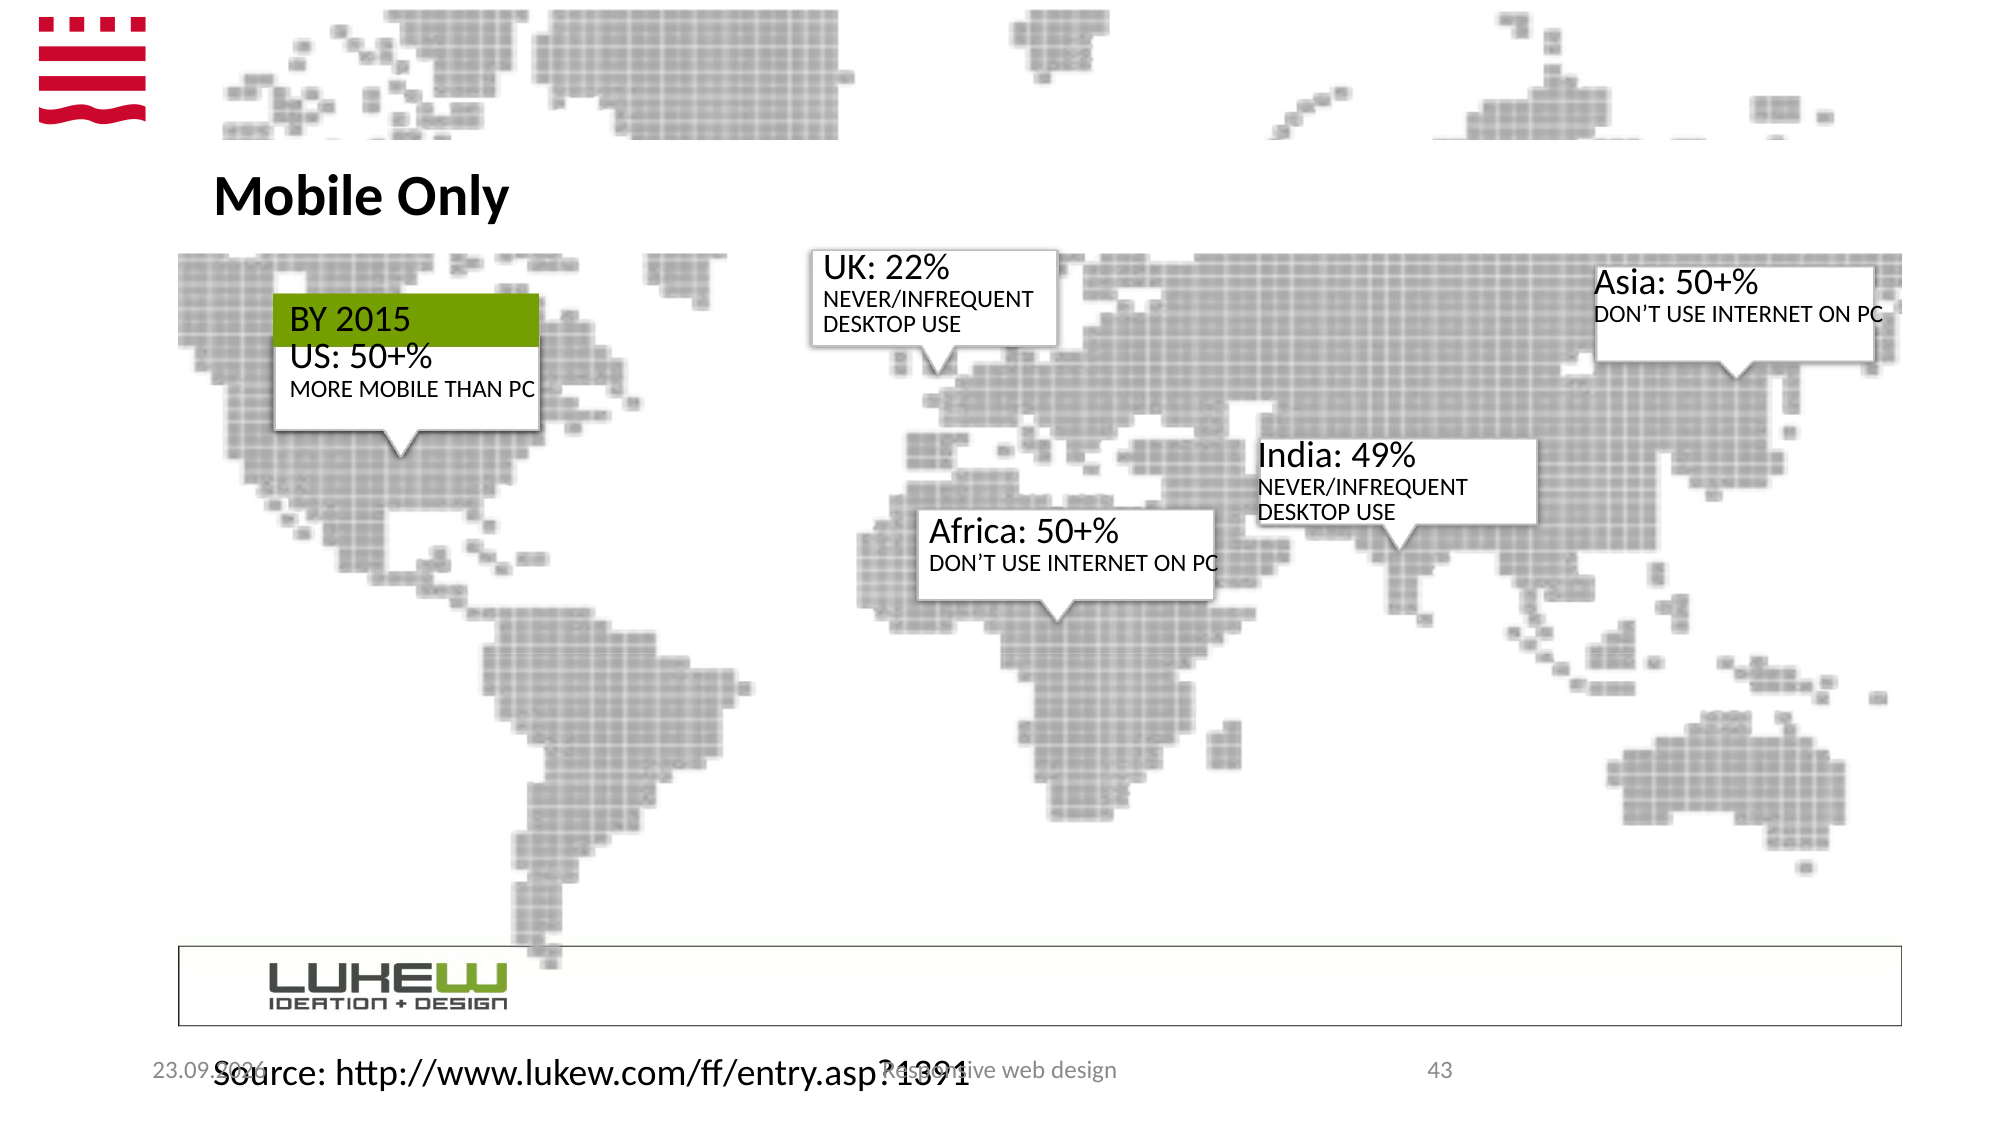

Mobile Only
MOBILE ONLY?
UK: 22%
NEVER/INFREQUENT
DESKTOP USE
Asia: 50+%
DON’T USE INTERNET ON PC
BY 2015
US: 50+%
MORE MOBILE THAN PC
India: 49%
NEVER/INFREQUENT
DESKTOP USE
Africa: 50+%
DON’T USE INTERNET ON PC
Responsive web design
42
Source: http://www.lukew.com/ff/entry.asp?1391